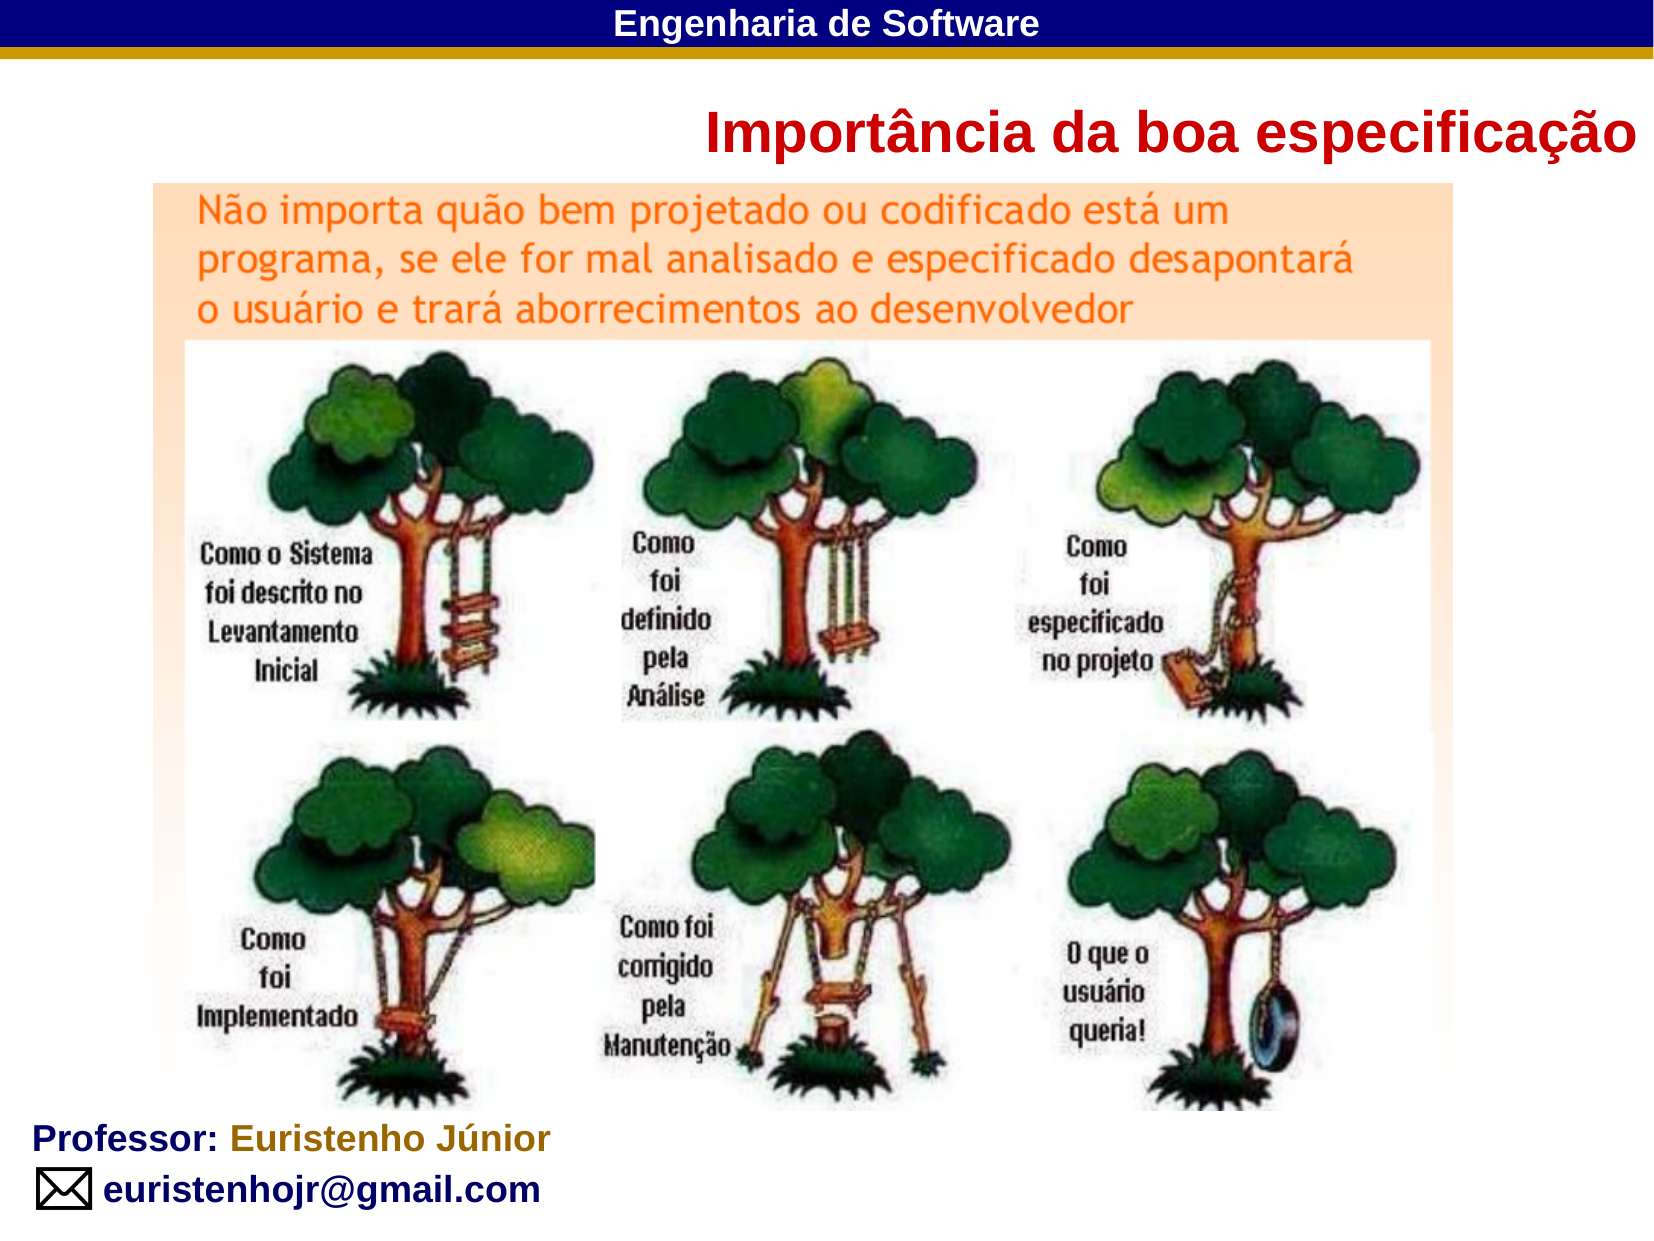

Engenharia de Software
Importância da boa especificação
Professor: Euristenho Júnior
euristenhojr@gmail.com